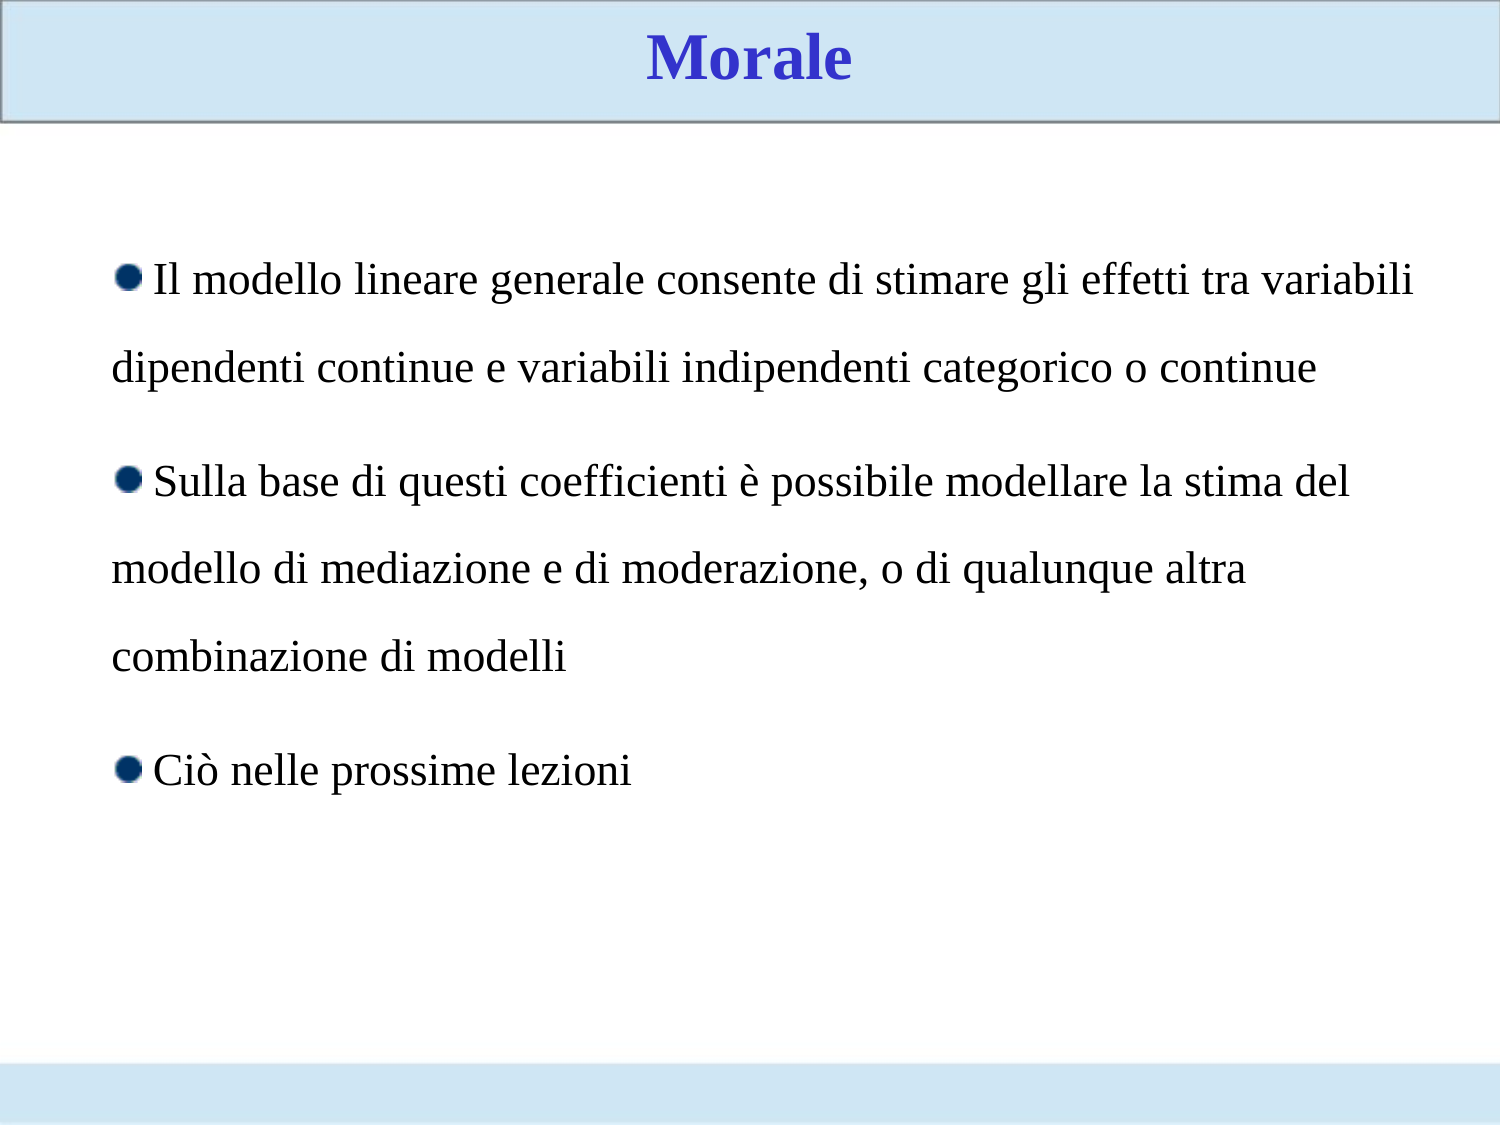

# Morale
 Il modello lineare generale consente di stimare gli effetti tra variabili dipendenti continue e variabili indipendenti categorico o continue
 Sulla base di questi coefficienti è possibile modellare la stima del modello di mediazione e di moderazione, o di qualunque altra combinazione di modelli
 Ciò nelle prossime lezioni
122